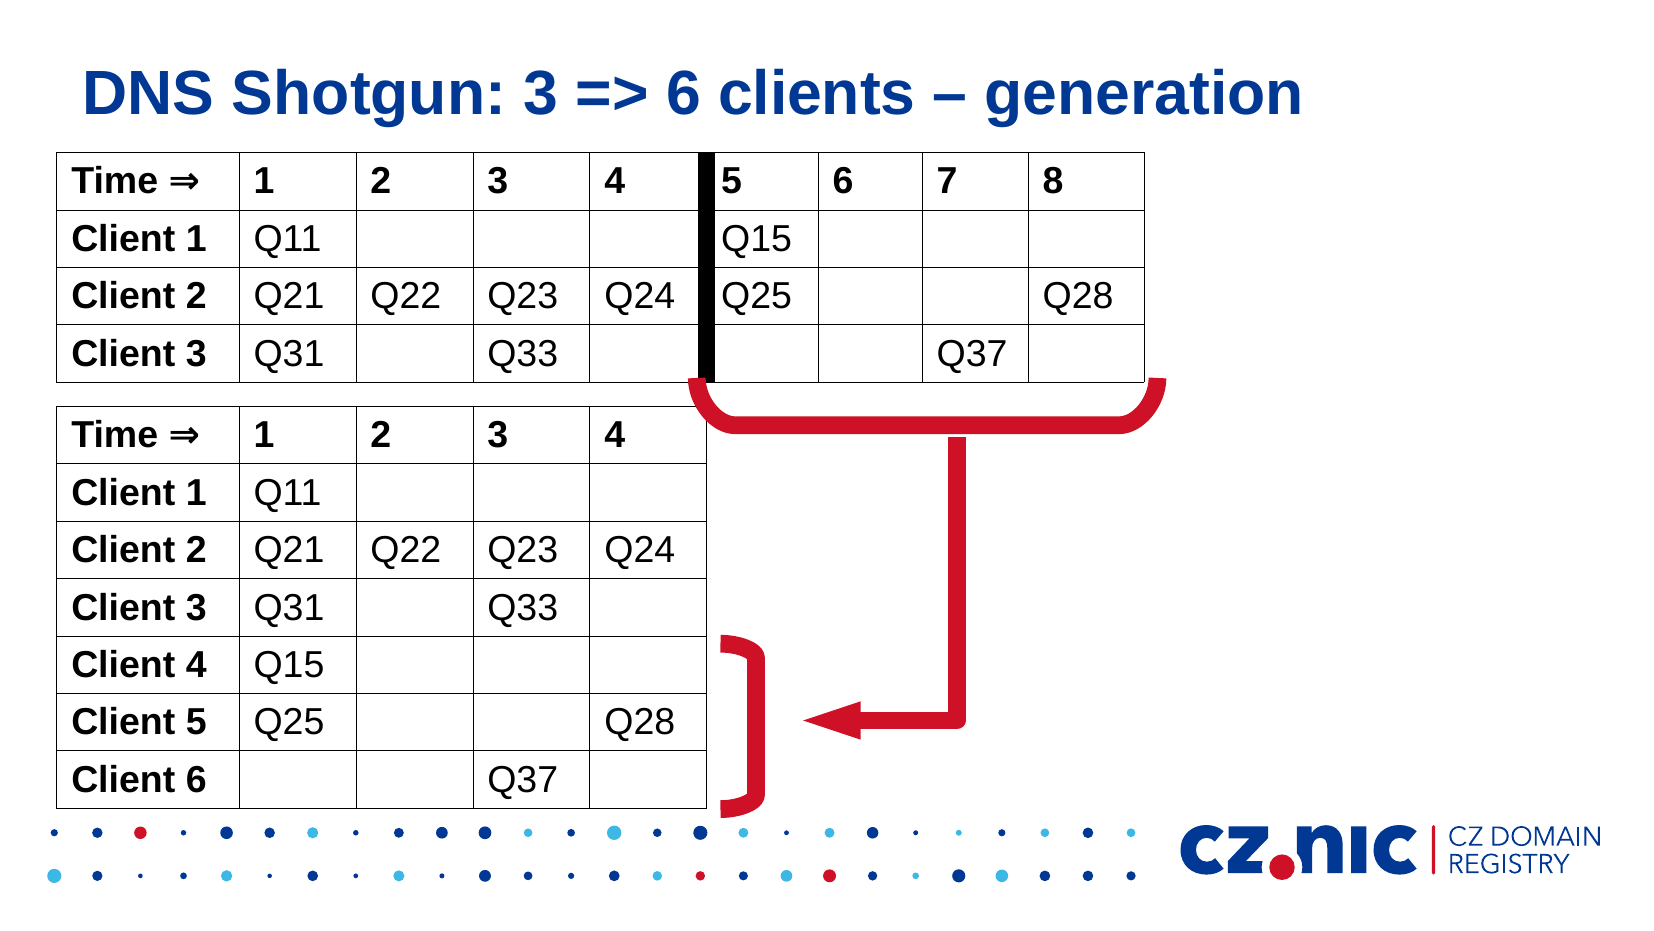

# DNS Shotgun: 3 => 6 clients – generation
| Time ⇒ | 1 | 2 | 3 | 4 | 5 | 6 | 7 | 8 |
| --- | --- | --- | --- | --- | --- | --- | --- | --- |
| Client 1 | Q11 | | | | Q15 | | | |
| Client 2 | Q21 | Q22 | Q23 | Q24 | Q25 | | | Q28 |
| Client 3 | Q31 | | Q33 | | | | Q37 | |
| Time ⇒ | 1 | 2 | 3 | 4 |
| --- | --- | --- | --- | --- |
| Client 1 | Q11 | | | |
| Client 2 | Q21 | Q22 | Q23 | Q24 |
| Client 3 | Q31 | | Q33 | |
| Client 4 | Q15 | | | |
| Client 5 | Q25 | | | Q28 |
| Client 6 | | | Q37 | |